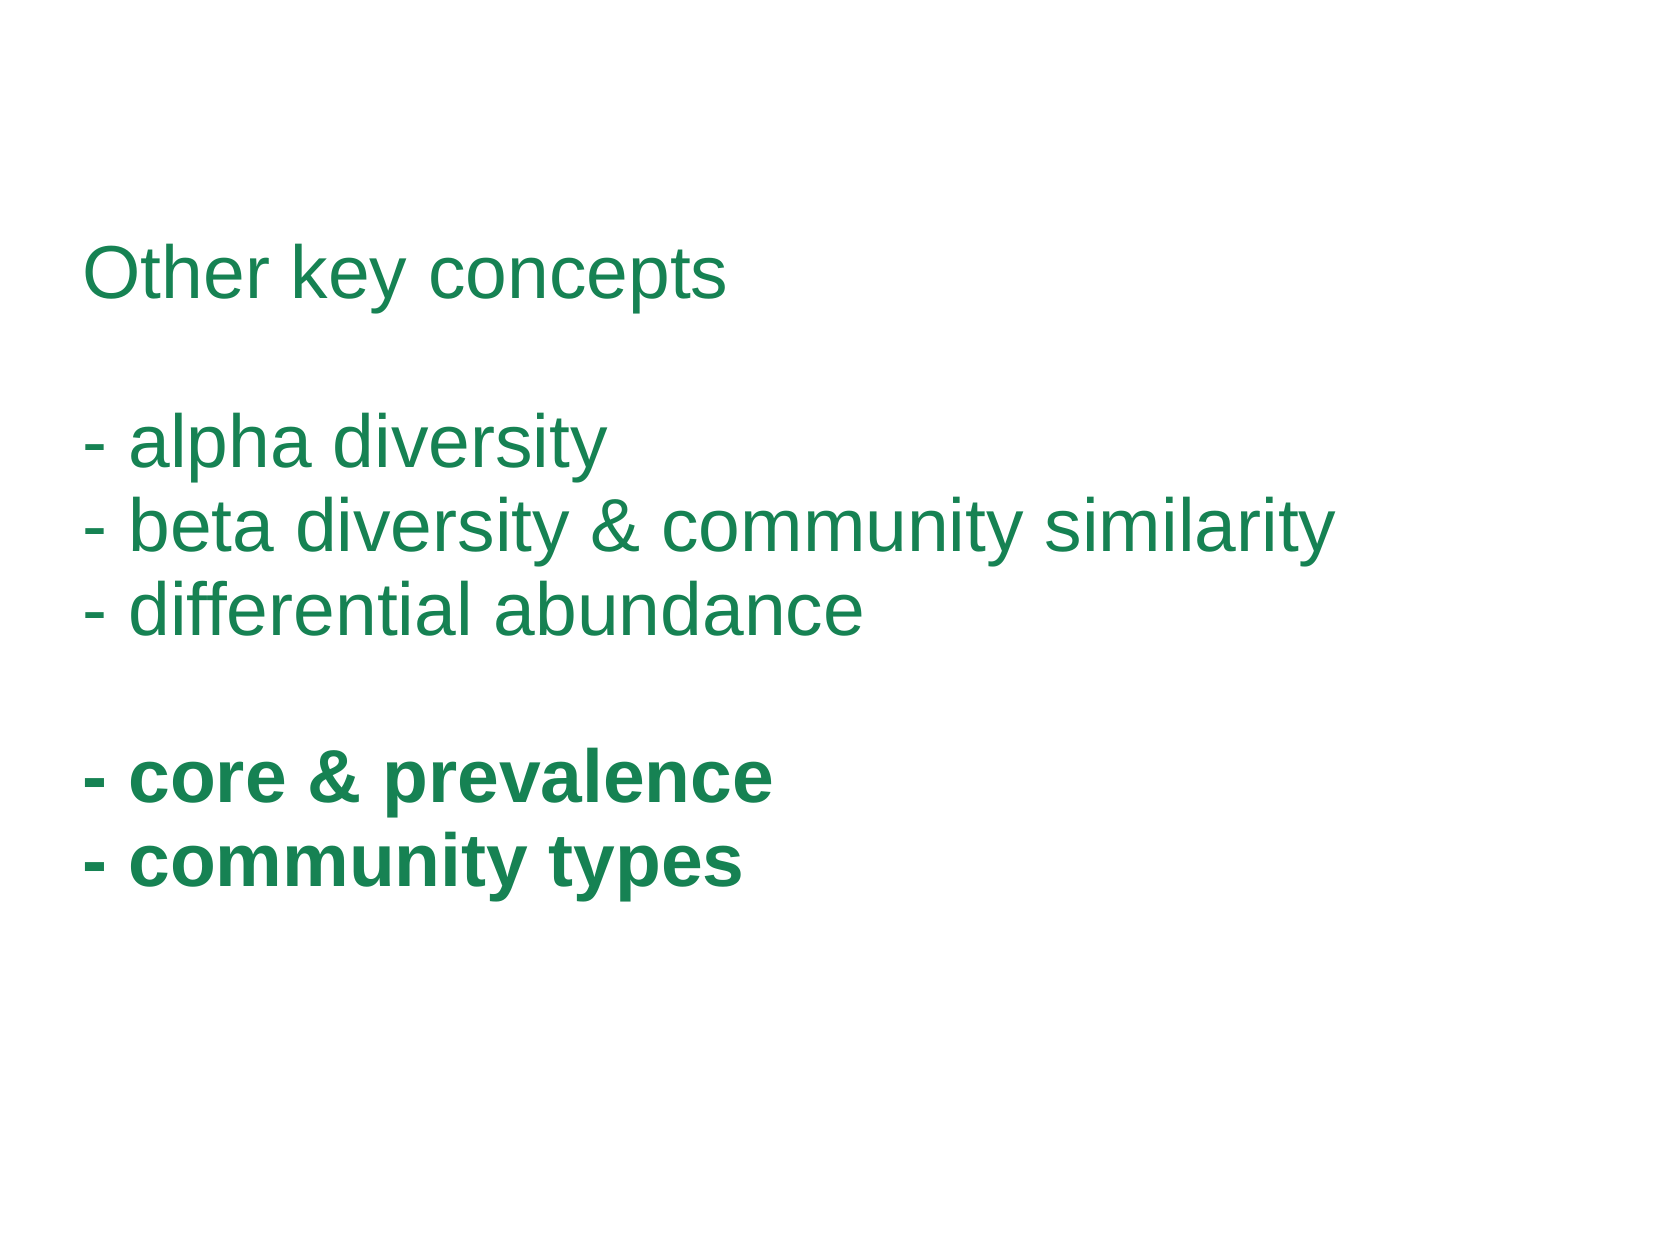

# Other key concepts - alpha diversity - beta diversity & community similarity - differential abundance - core & prevalence - community types